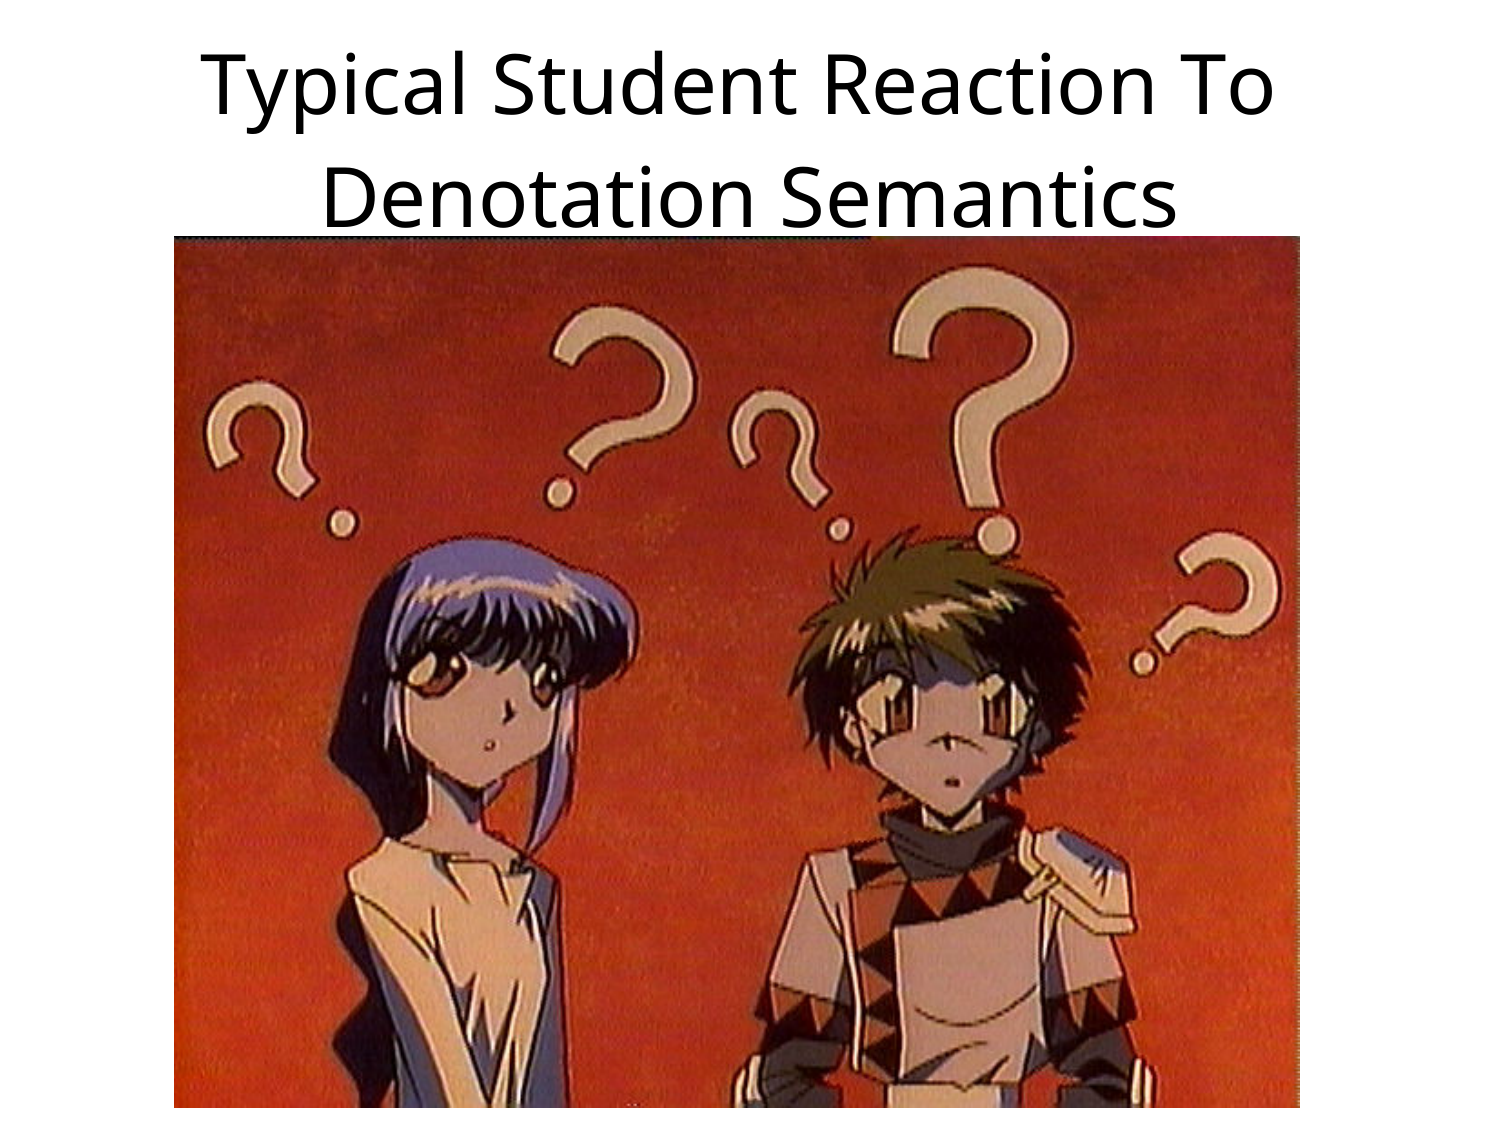

# Typical Student Reaction To Denotation Semantics